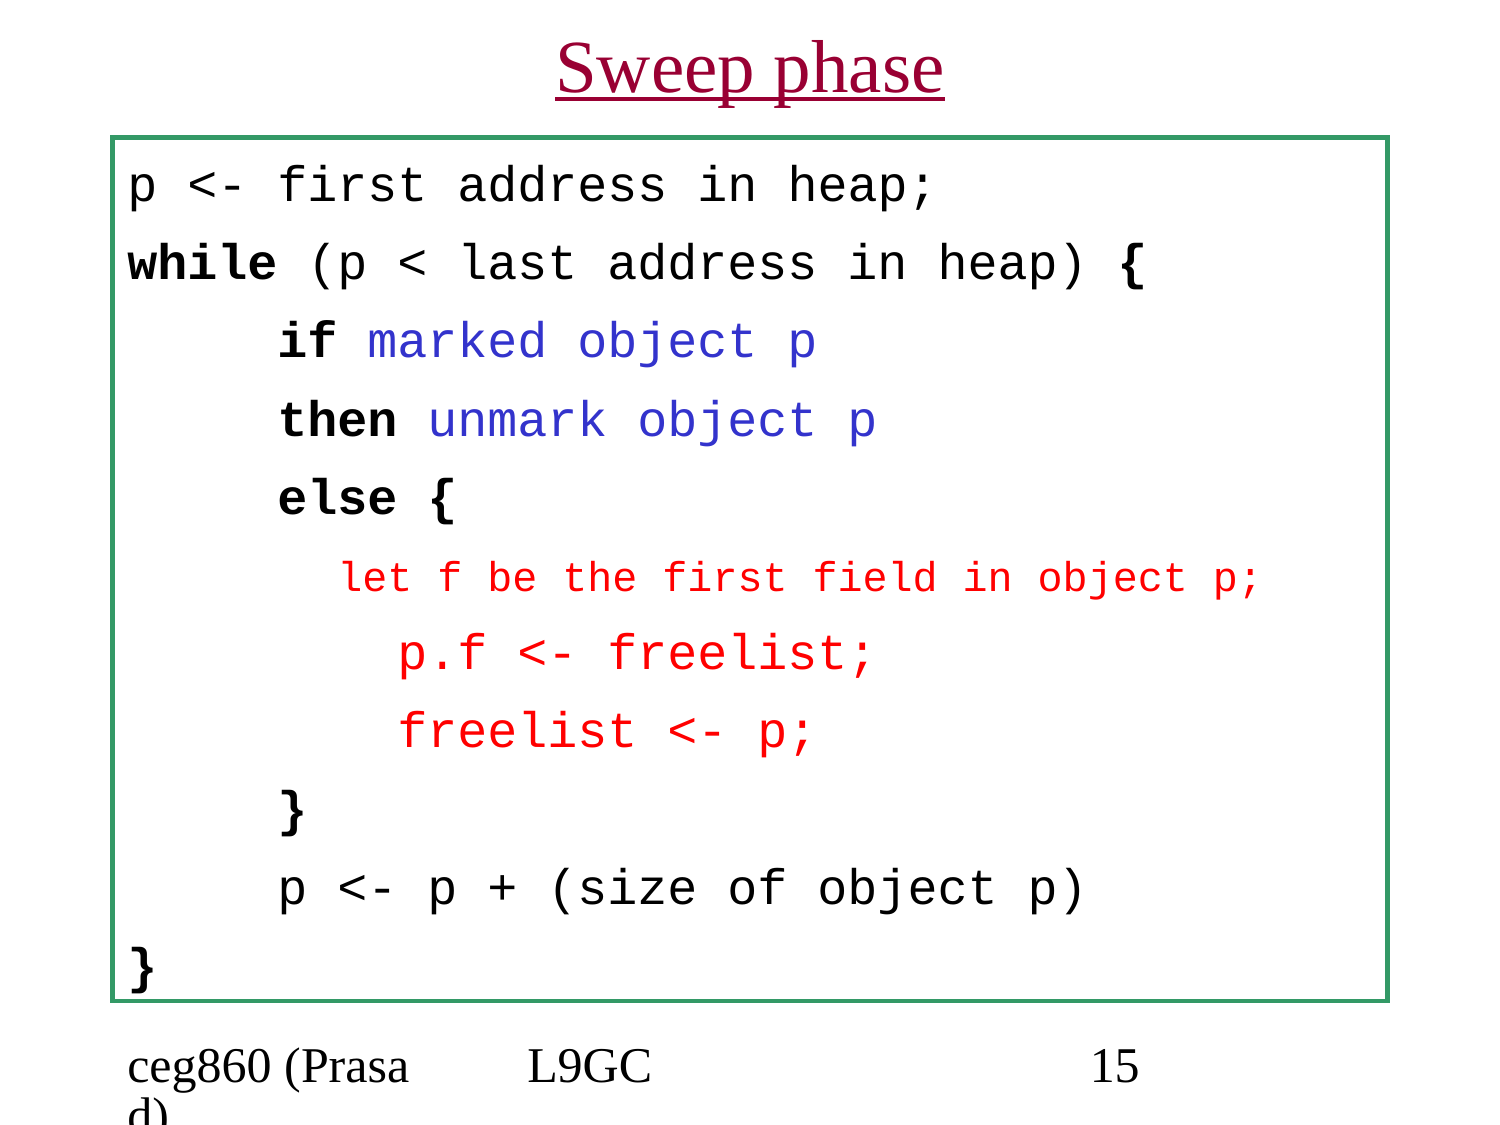

# Sweep phase
p <- first address in heap;
while (p < last address in heap) {
 if marked object p
 then unmark object p
 else {
 let f be the first field in object p;
 p.f <- freelist;
 freelist <- p;
 }
 p <- p + (size of object p)
}
ceg860 (Prasad)
L9GC
15